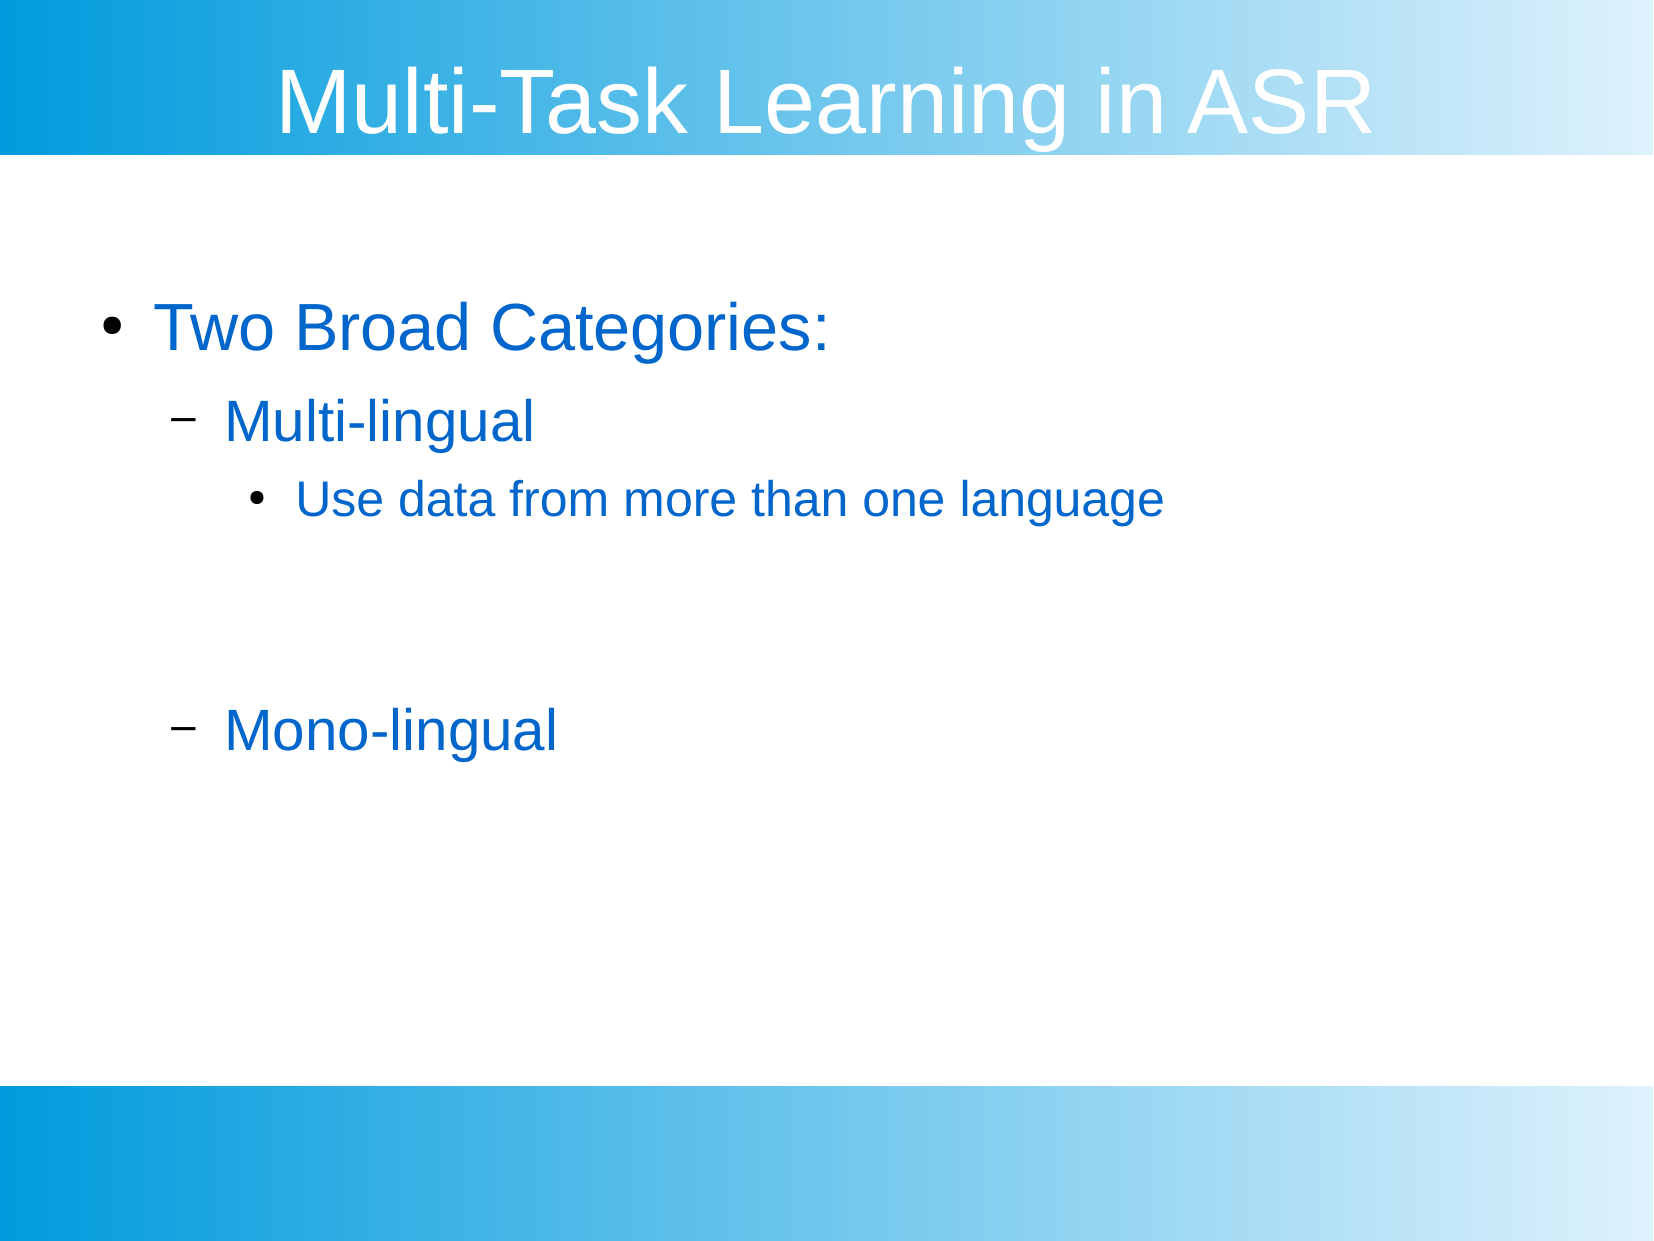

# Multi-Task Learning in ASR
Two Broad Categories:
Multi-lingual
Use data from more than one language
Mono-lingual